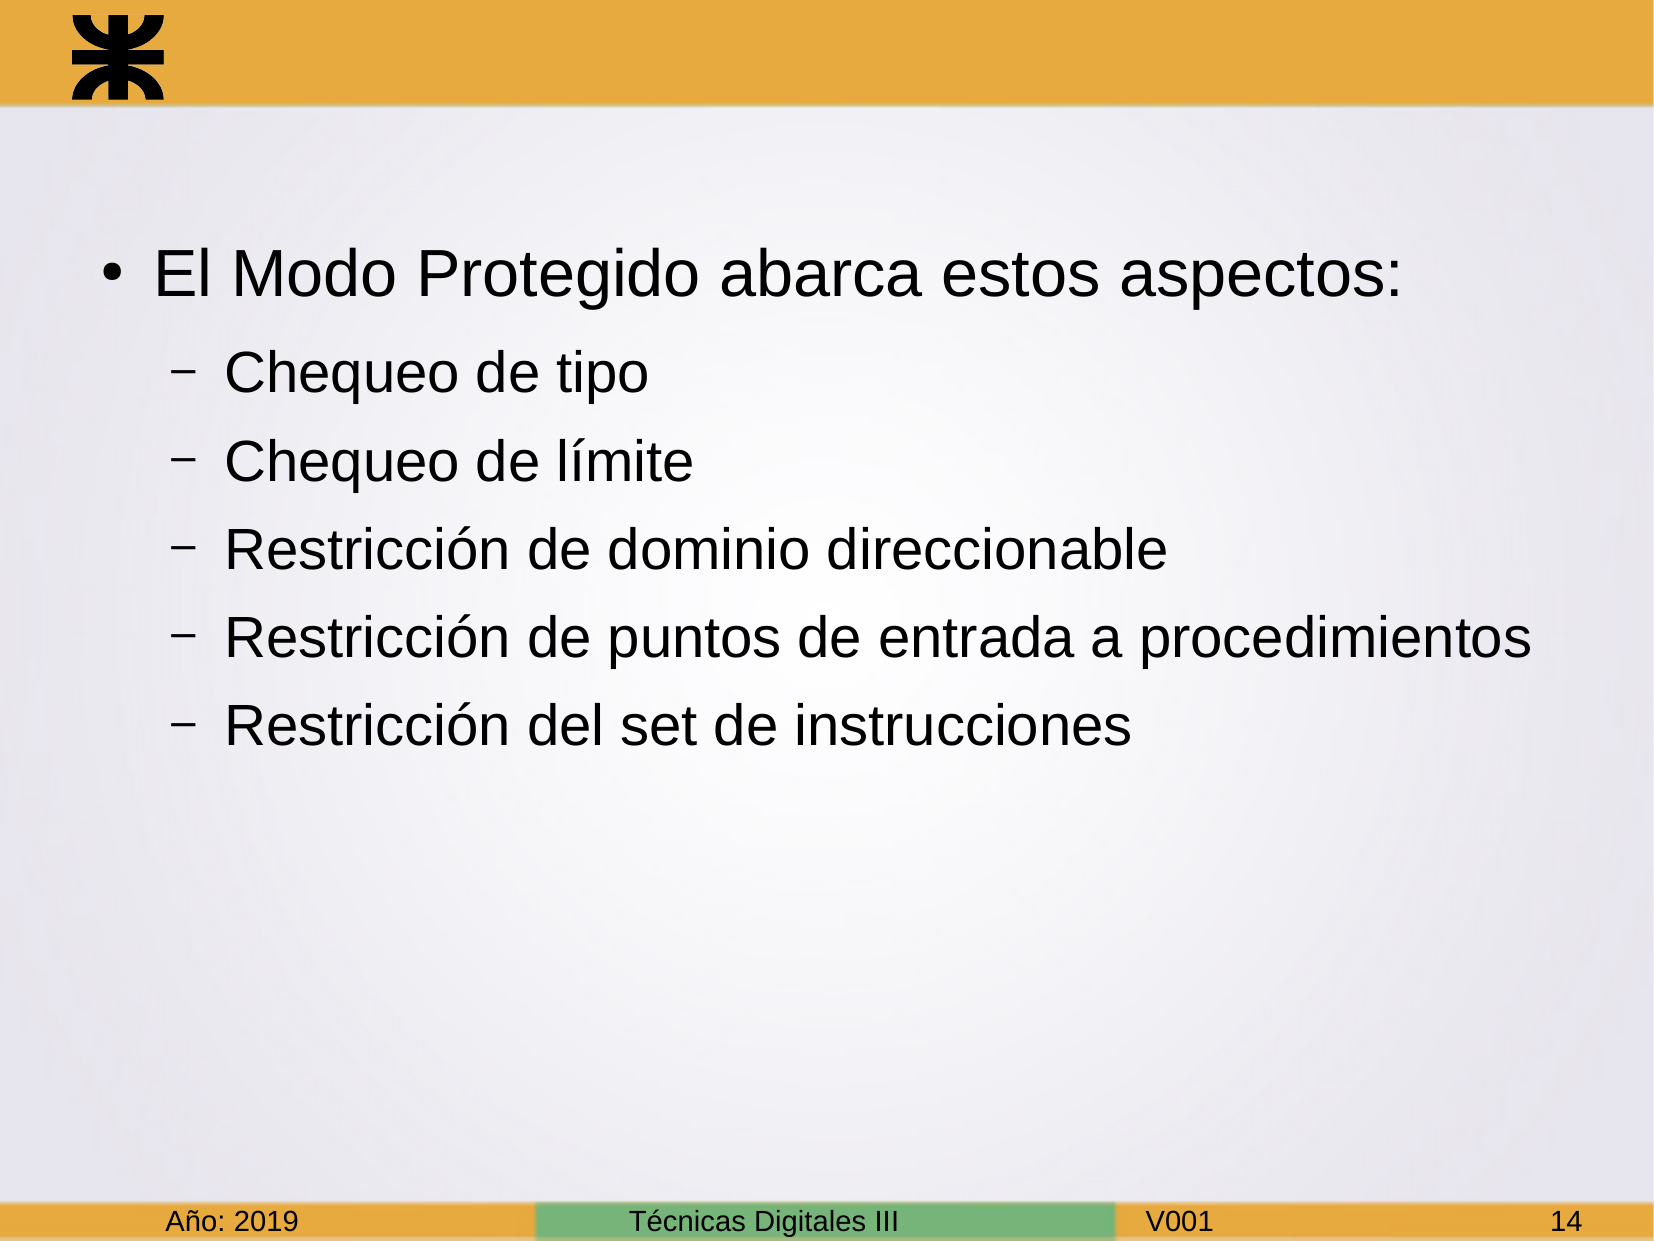

#
El Modo Protegido abarca estos aspectos:
Chequeo de tipo
Chequeo de límite
Restricción de dominio direccionable
Restricción de puntos de entrada a procedimientos
Restricción del set de instrucciones
2013
Técnicas Digitales III
14